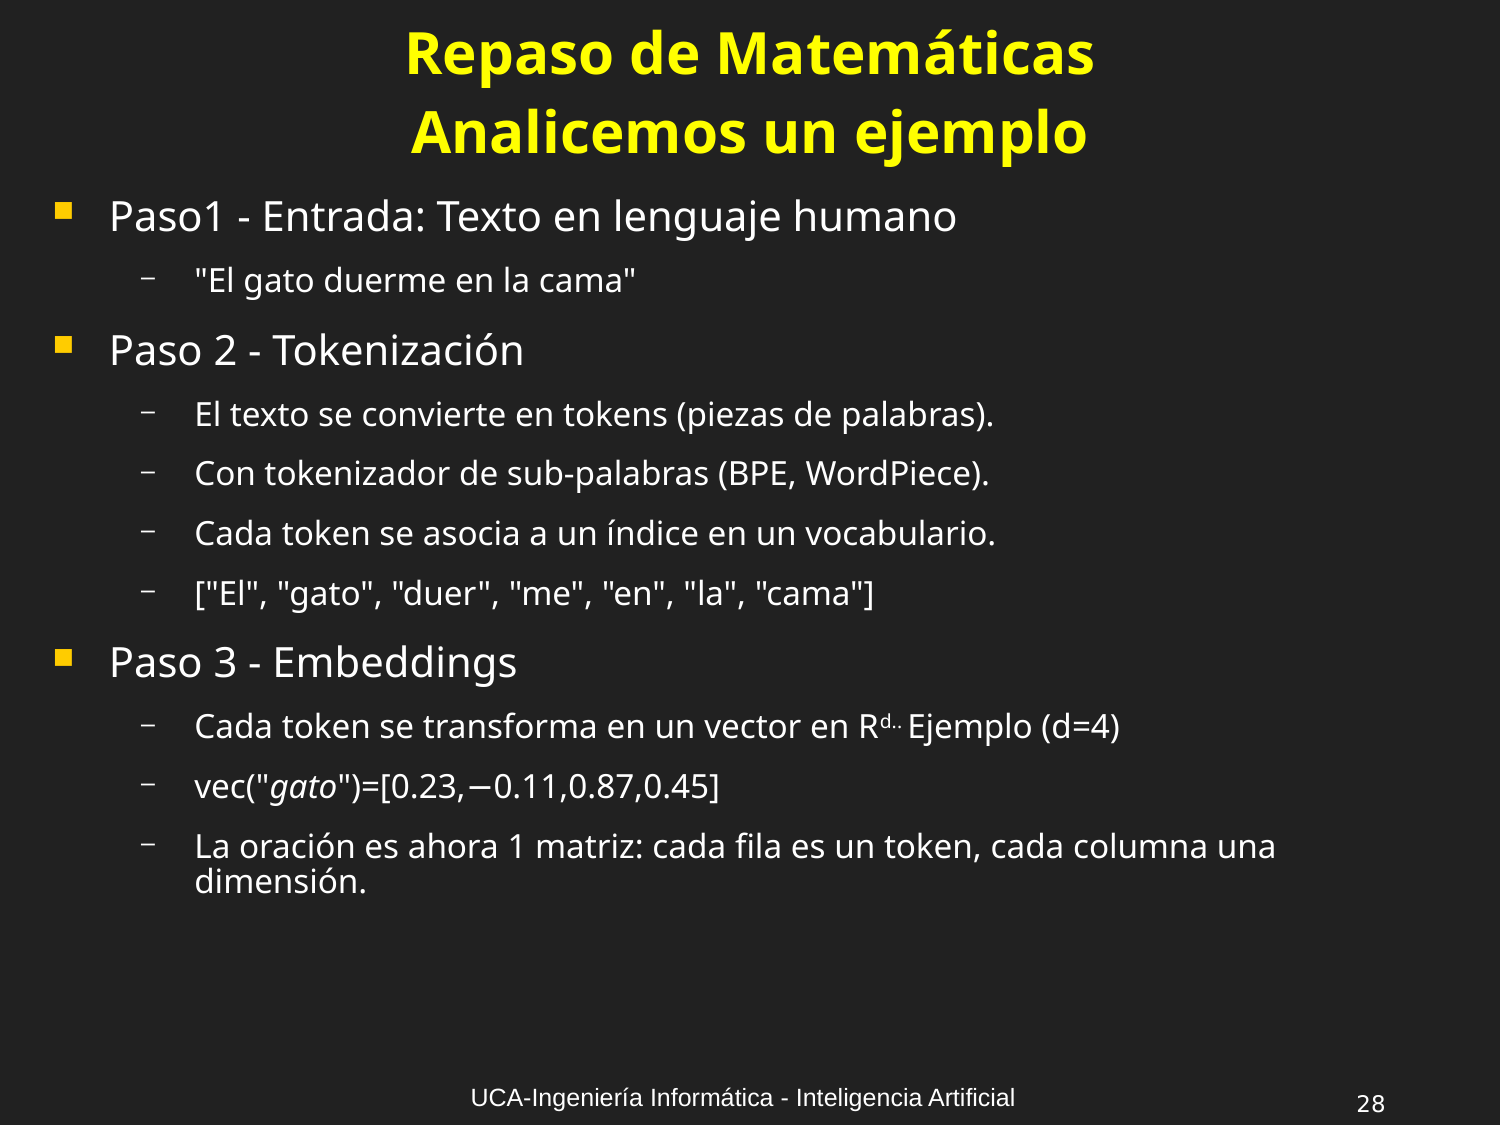

# Repaso de Matemáticas Analicemos un ejemplo
Paso1 - Entrada: Texto en lenguaje humano
"El gato duerme en la cama"
Paso 2 - Tokenización
El texto se convierte en tokens (piezas de palabras).
Con tokenizador de sub-palabras (BPE, WordPiece).
Cada token se asocia a un índice en un vocabulario.
["El", "gato", "duer", "me", "en", "la", "cama"]
Paso 3 - Embeddings
Cada token se transforma en un vector en Rd.. Ejemplo (d=4)
vec("gato")=[0.23,−0.11,0.87,0.45]
La oración es ahora 1 matriz: cada fila es un token, cada columna una dimensión.